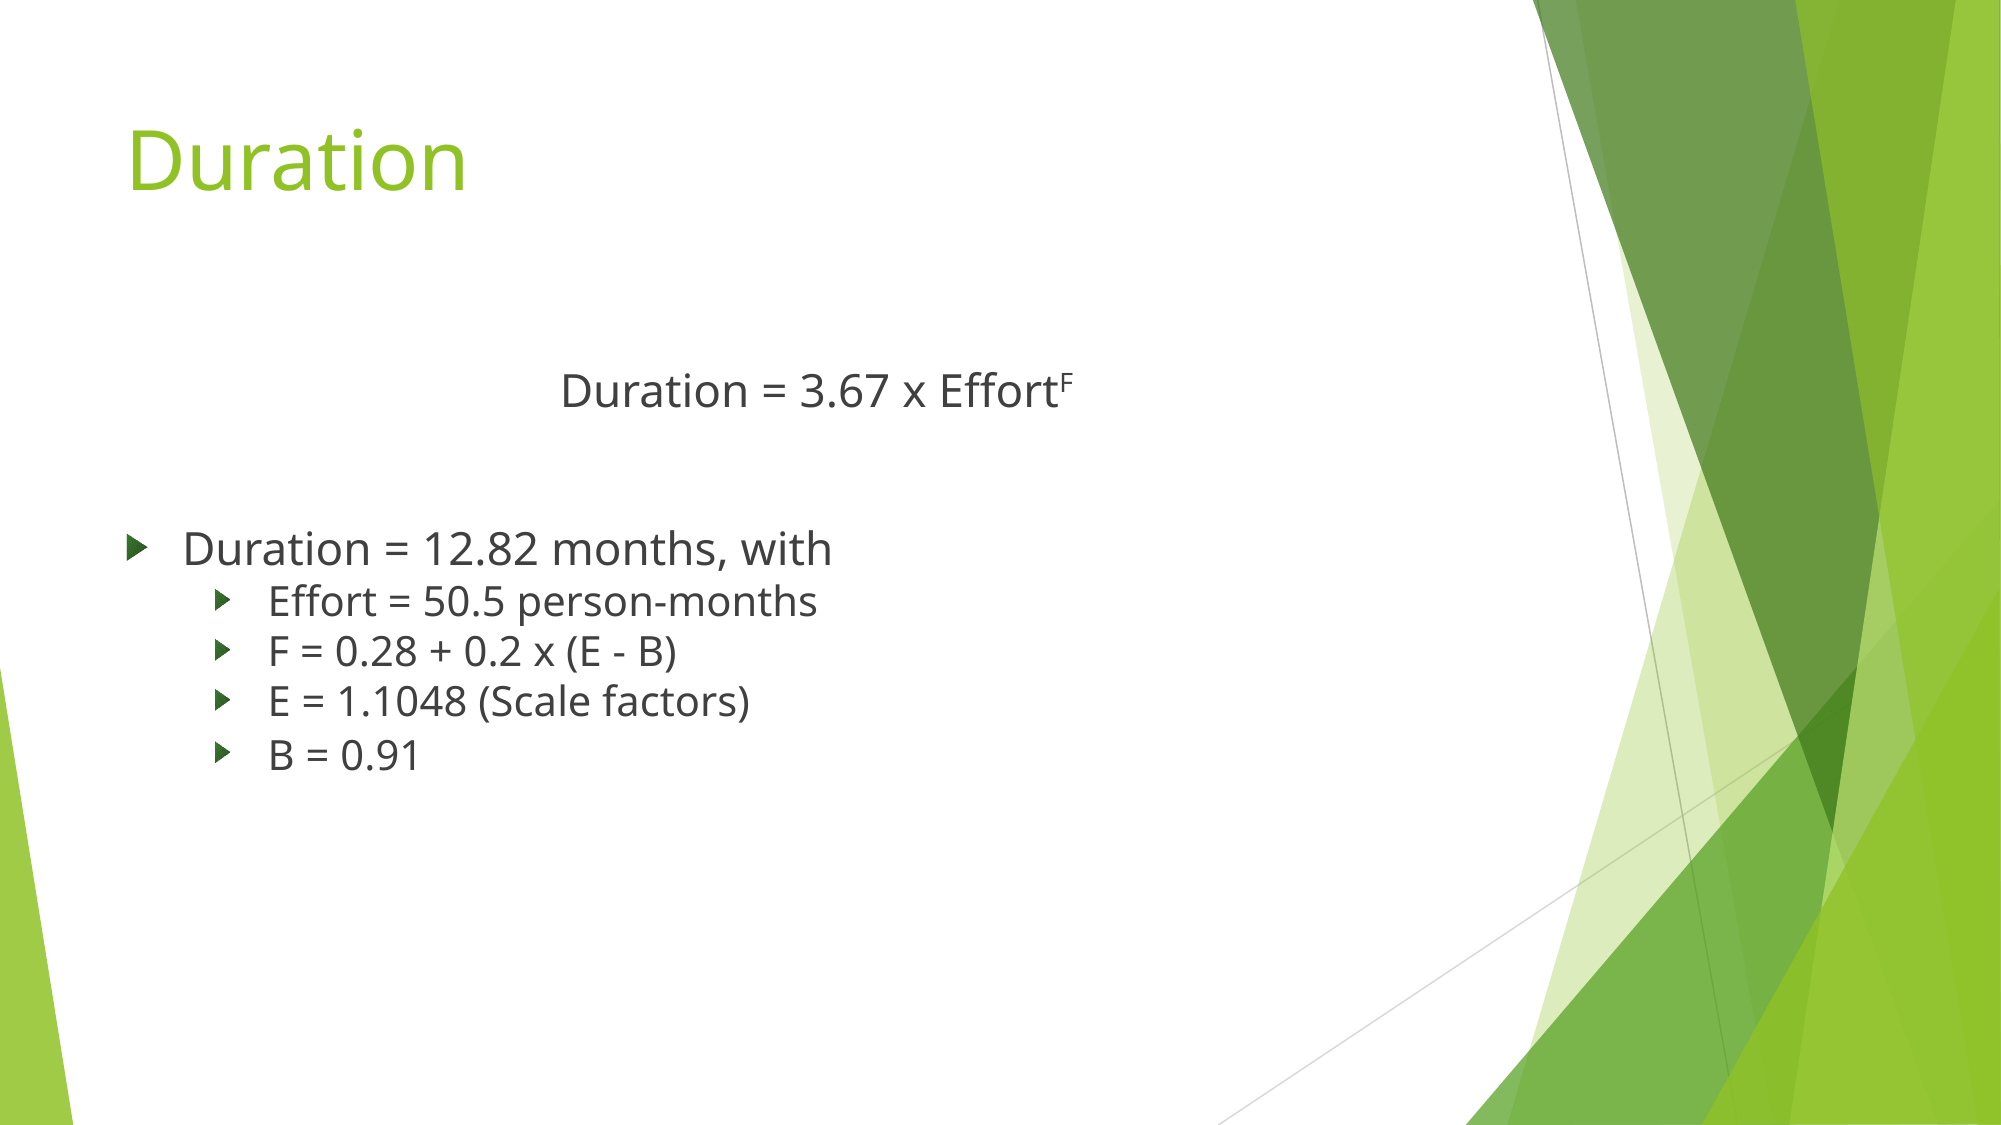

# Duration
Duration = 3.67 x EffortF
Duration = 12.82 months, with
Effort = 50.5 person-months
F = 0.28 + 0.2 x (E - B)
E = 1.1048 (Scale factors)
B = 0.91